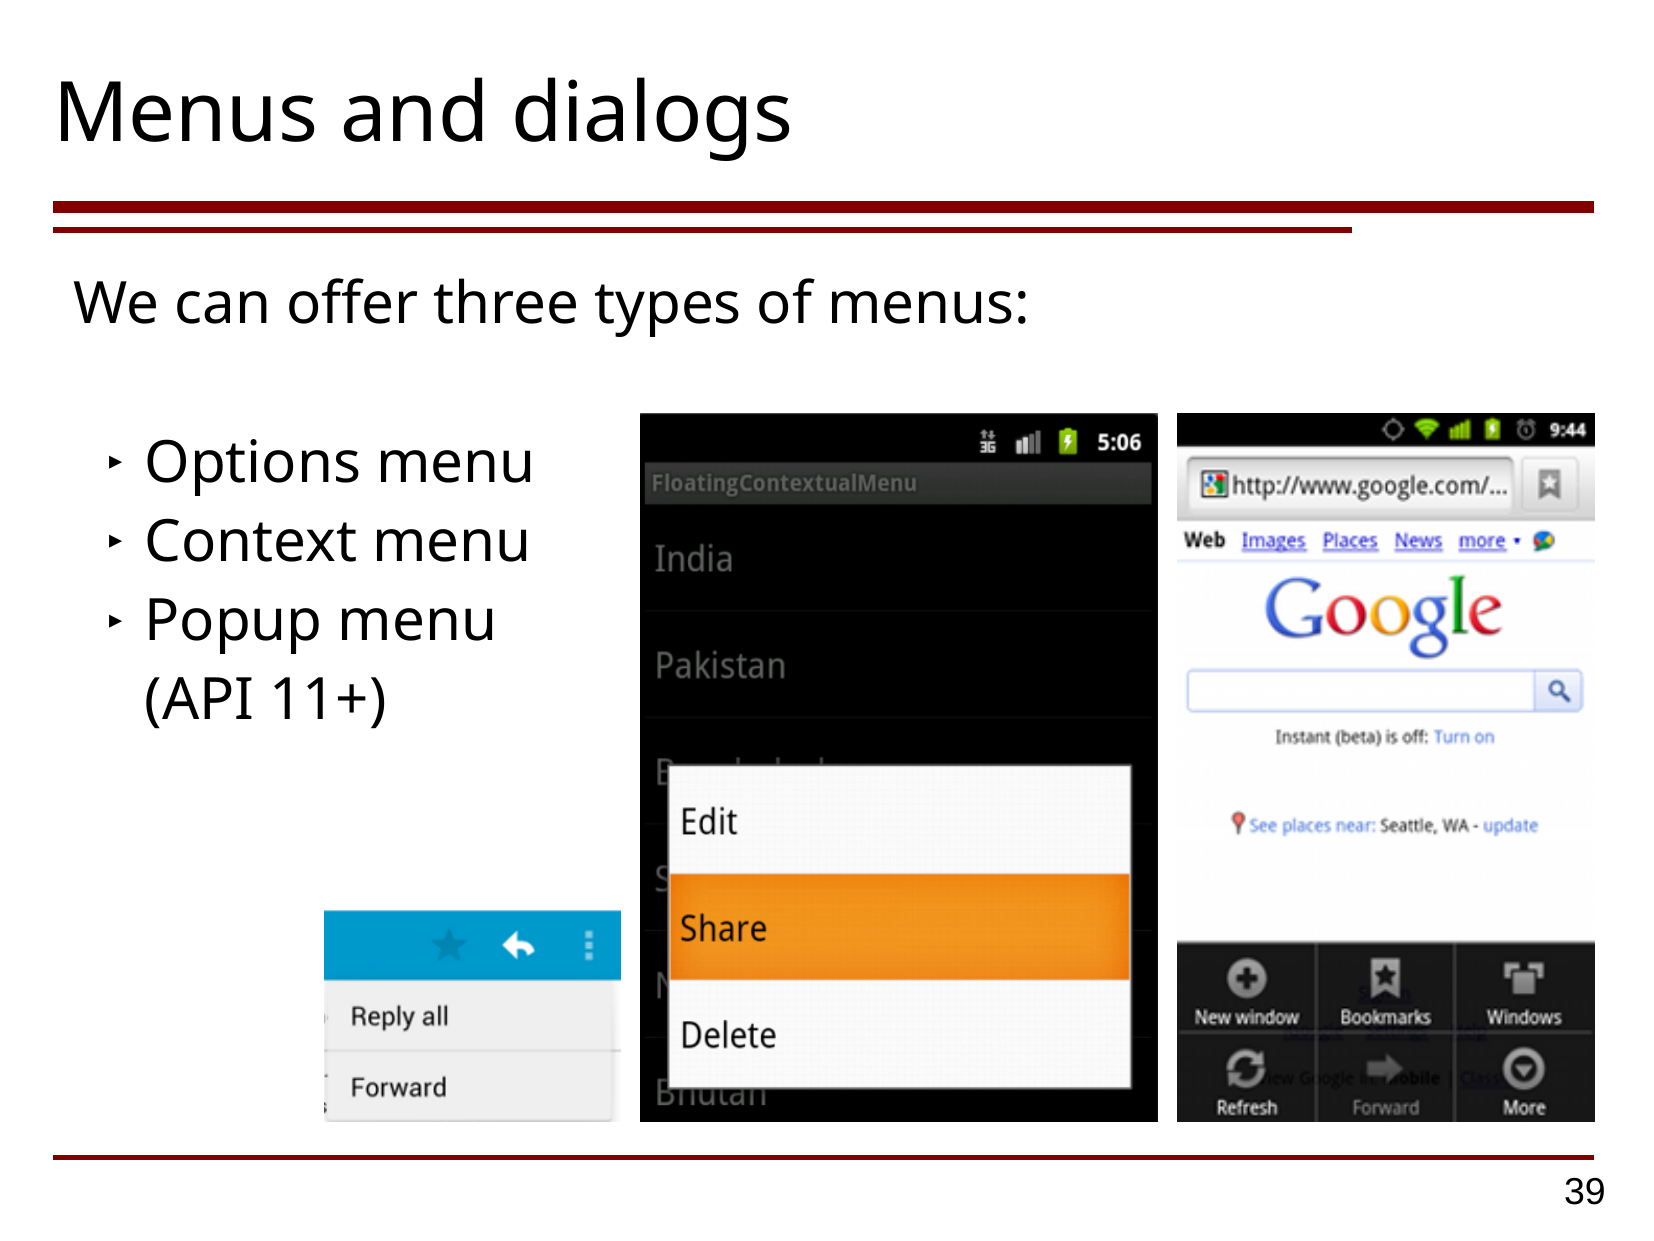

# Menus and dialogs
We can offer three types of menus:
Options menu
Context menu
Popup menu
(API 11+)